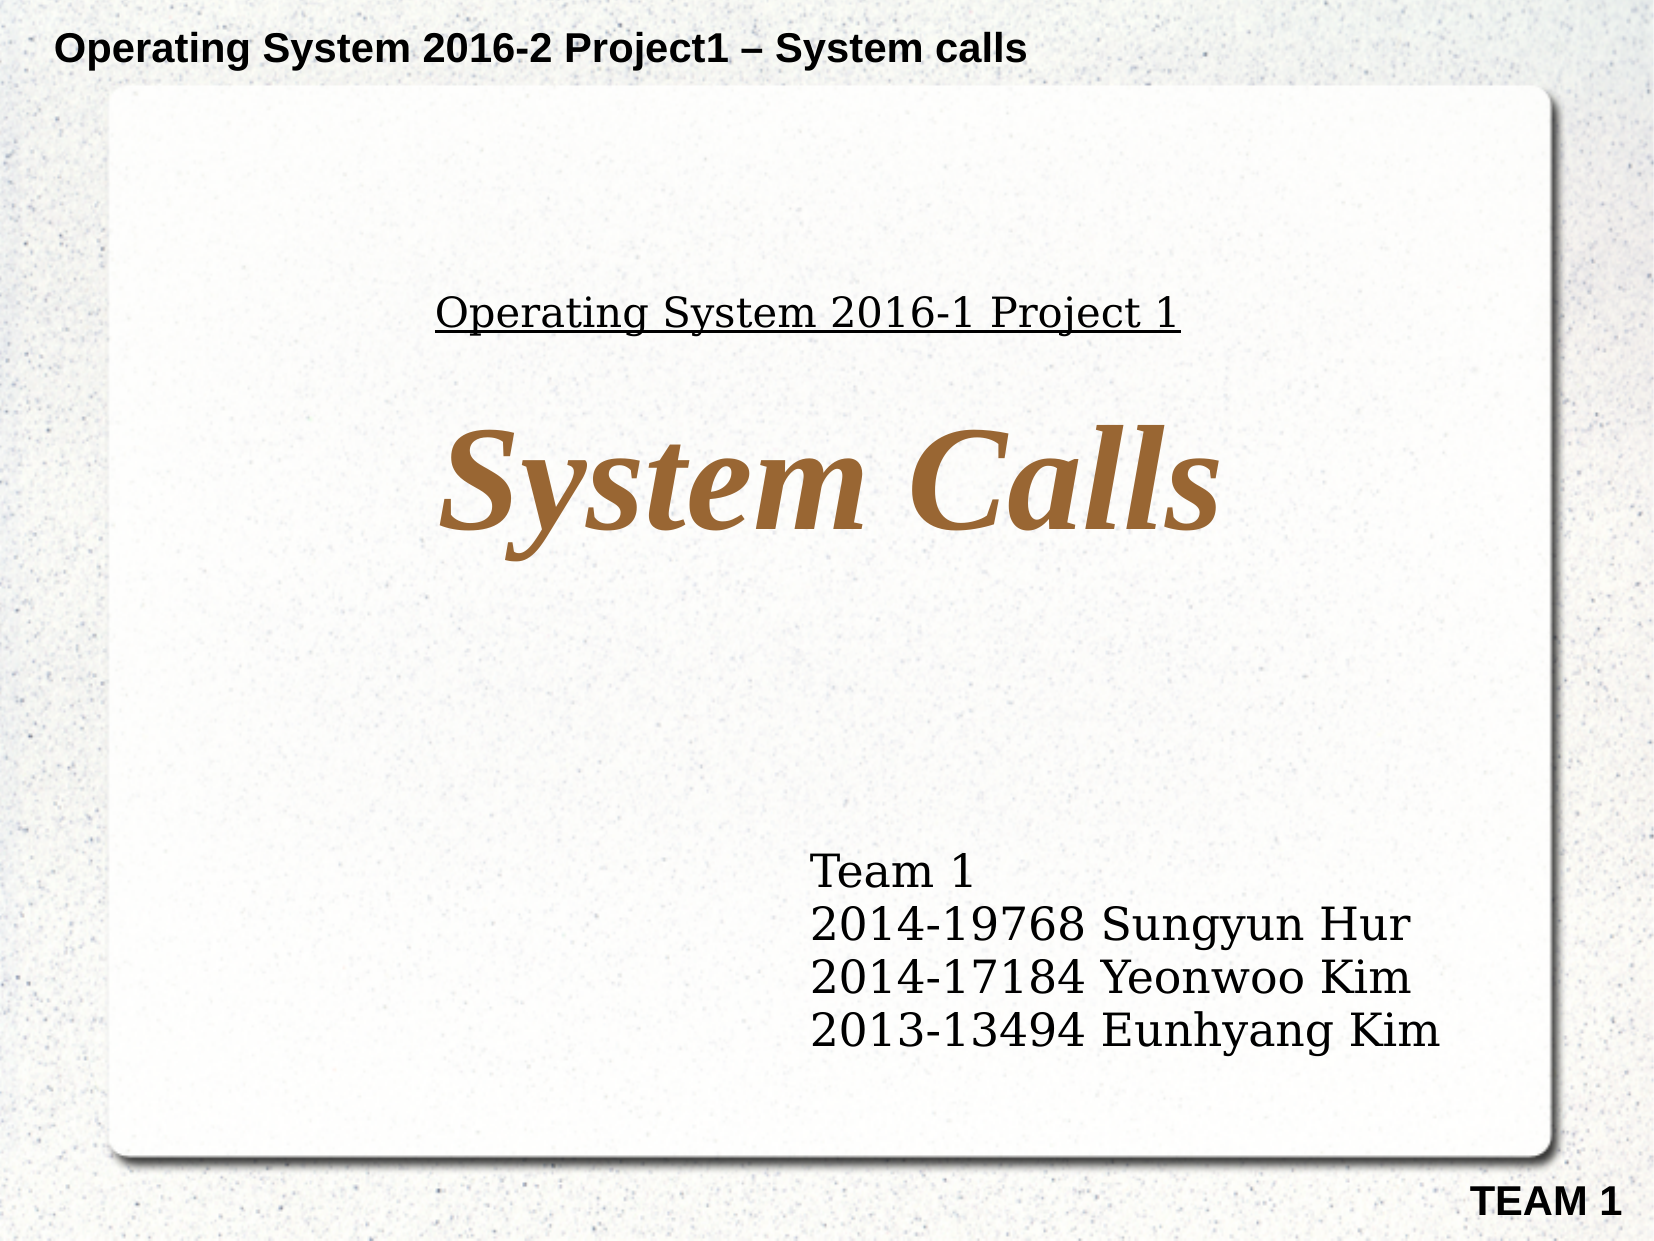

Operating System 2016-2 Project1 – System calls
Operating System 2016-1 Project 1
# System Calls
Team 1
2014-19768 Sungyun Hur
2014-17184 Yeonwoo Kim
2013-13494 Eunhyang Kim
TEAM 1